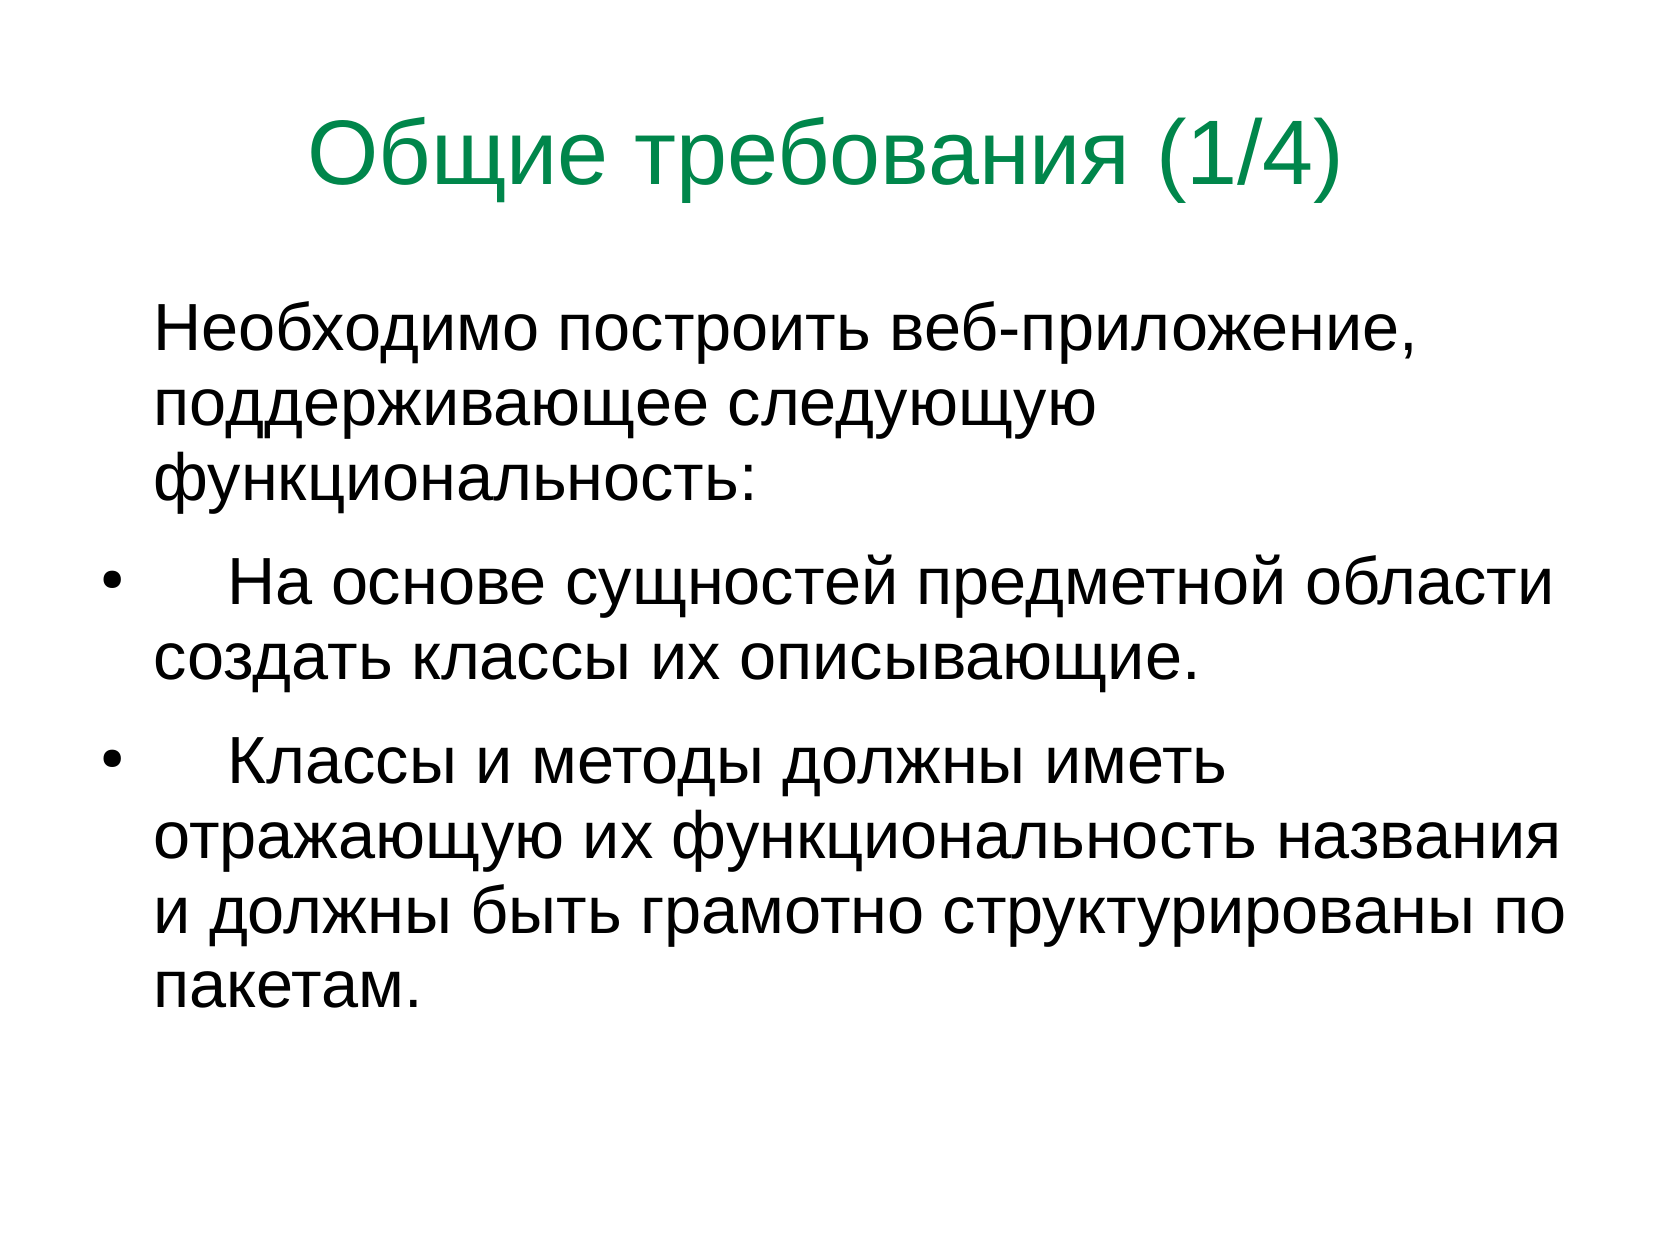

# Общие требования (1/4)
Необходимо построить веб-приложение, поддерживающее следующую функциональность:
 На основе сущностей предметной области создать классы их описывающие.
 Классы и методы должны иметь отражающую их функциональность названия и должны быть грамотно структурированы по пакетам.